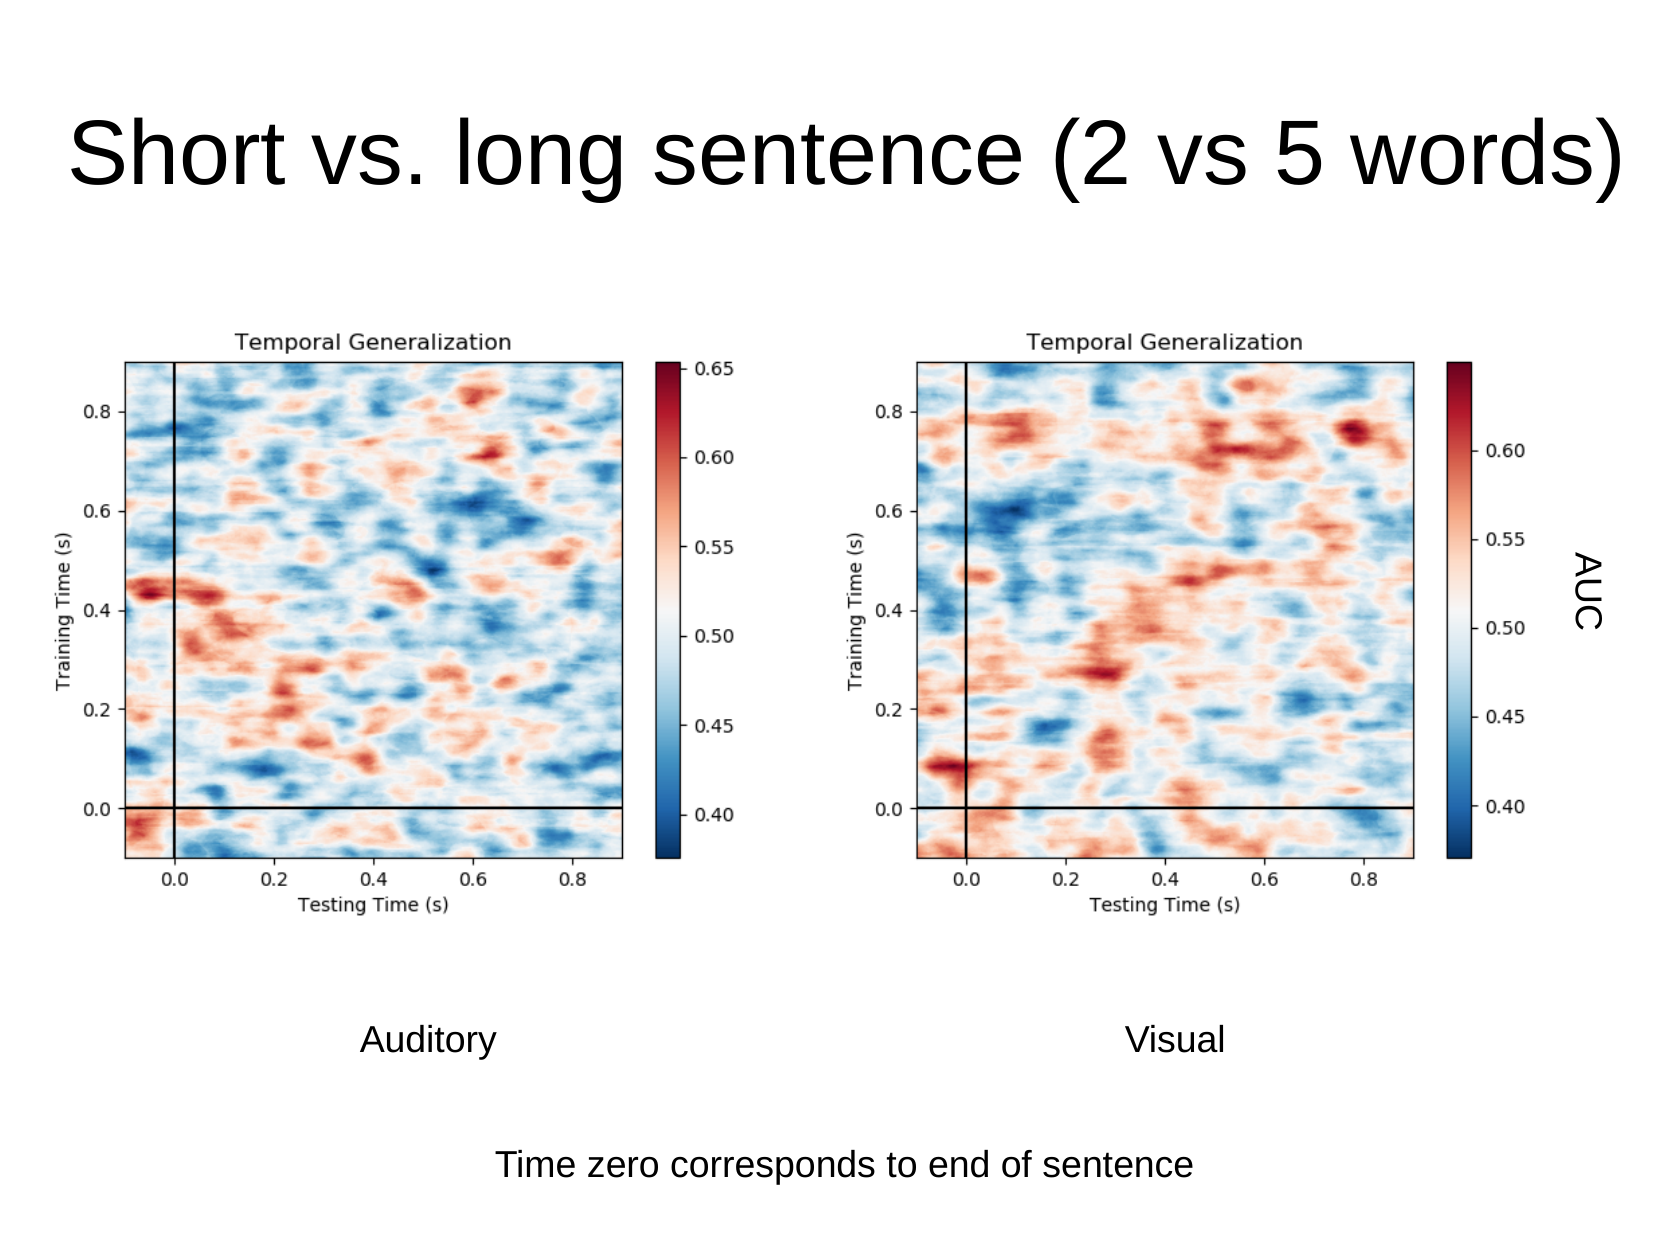

# Short vs. long sentence (2 vs 5 words)
AUC
Auditory
Visual
Time zero corresponds to end of sentence